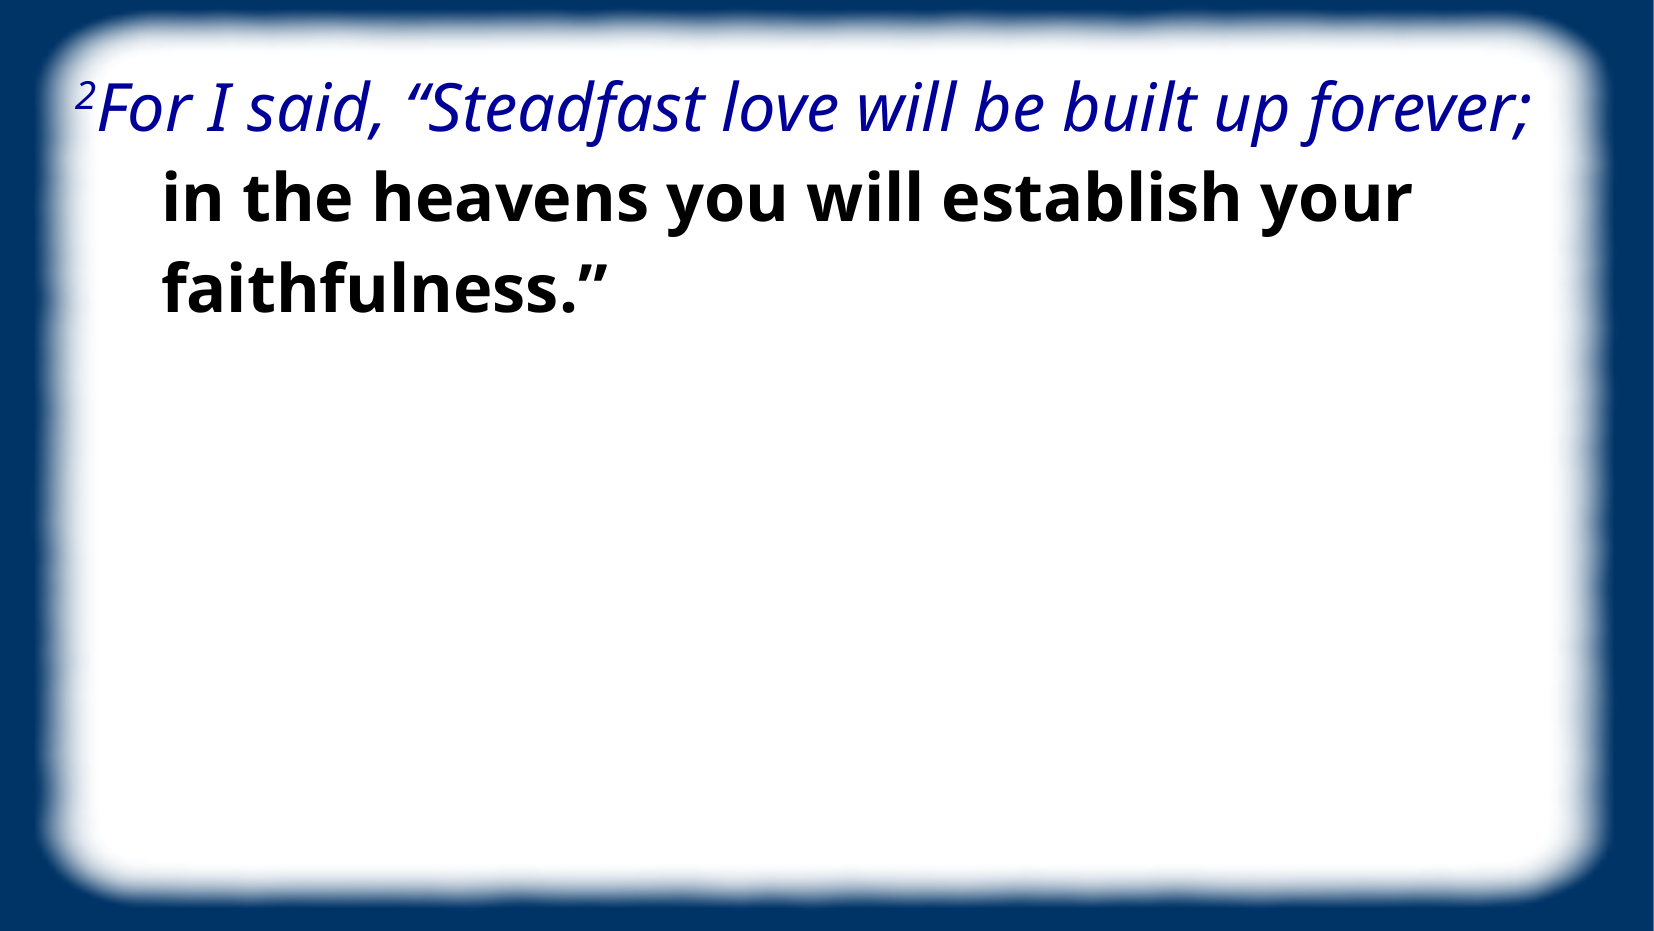

2For I said, “Steadfast love will be built up forever;
 in the heavens you will establish your
 faithfulness.”